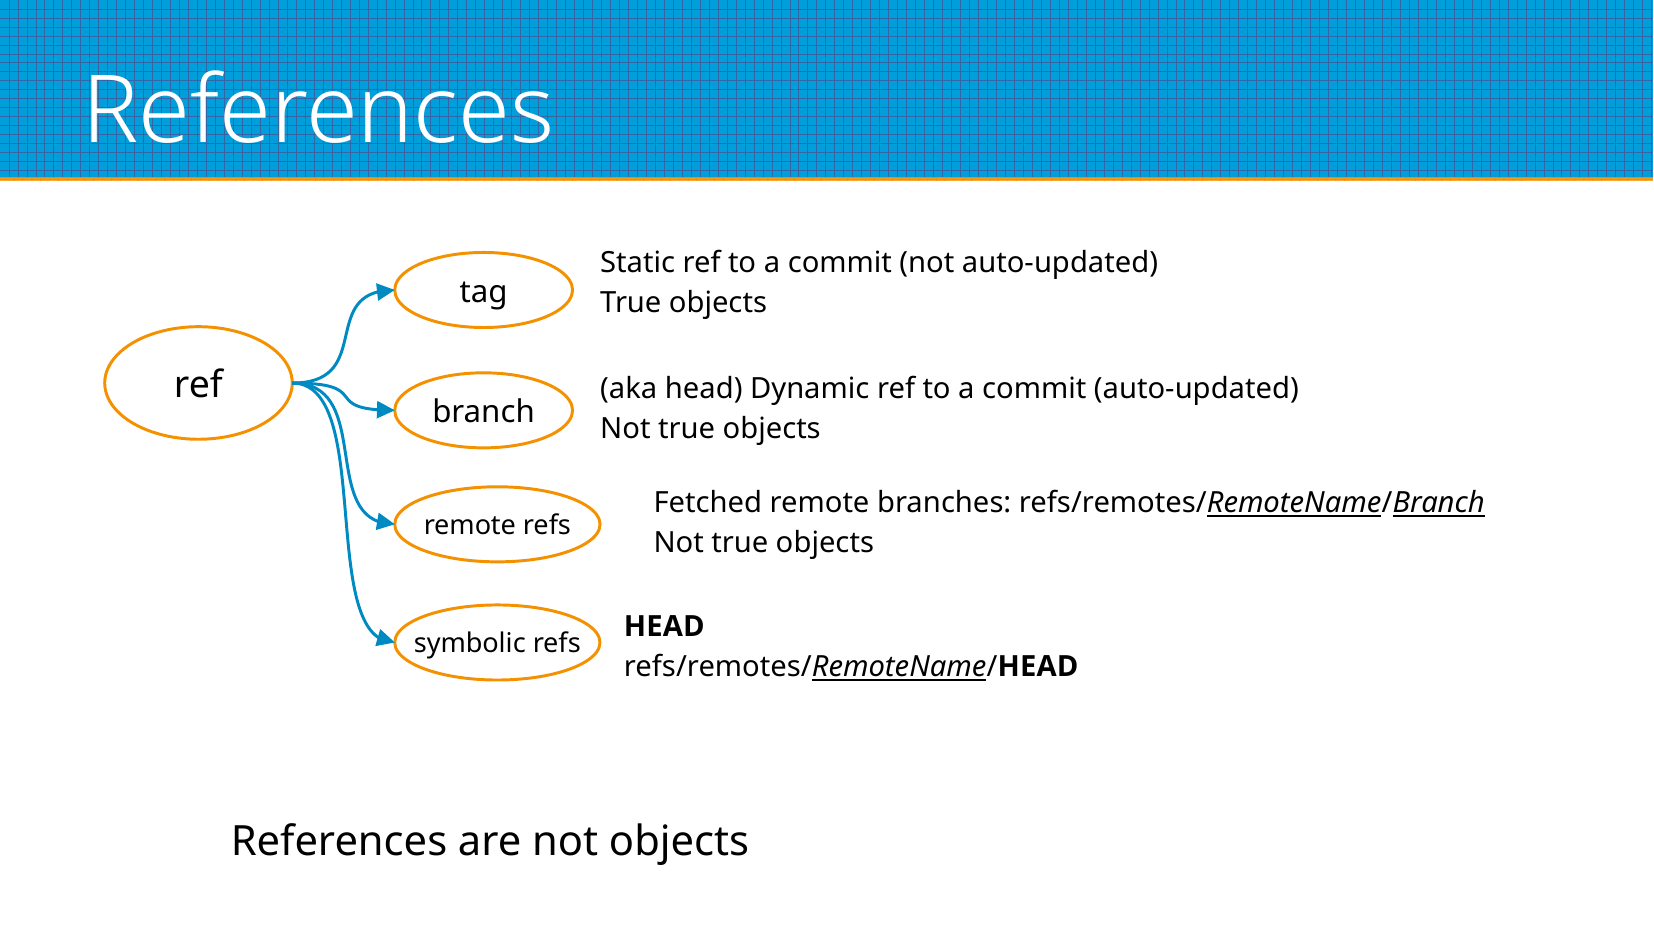

# References
Static ref to a commit (not auto-updated)
True objects
tag
ref
(aka head) Dynamic ref to a commit (auto-updated)
Not true objects
branch
Fetched remote branches: refs/remotes/RemoteName/Branch
Not true objects
remote refs
HEAD
refs/remotes/RemoteName/HEAD
symbolic refs
References are not objects